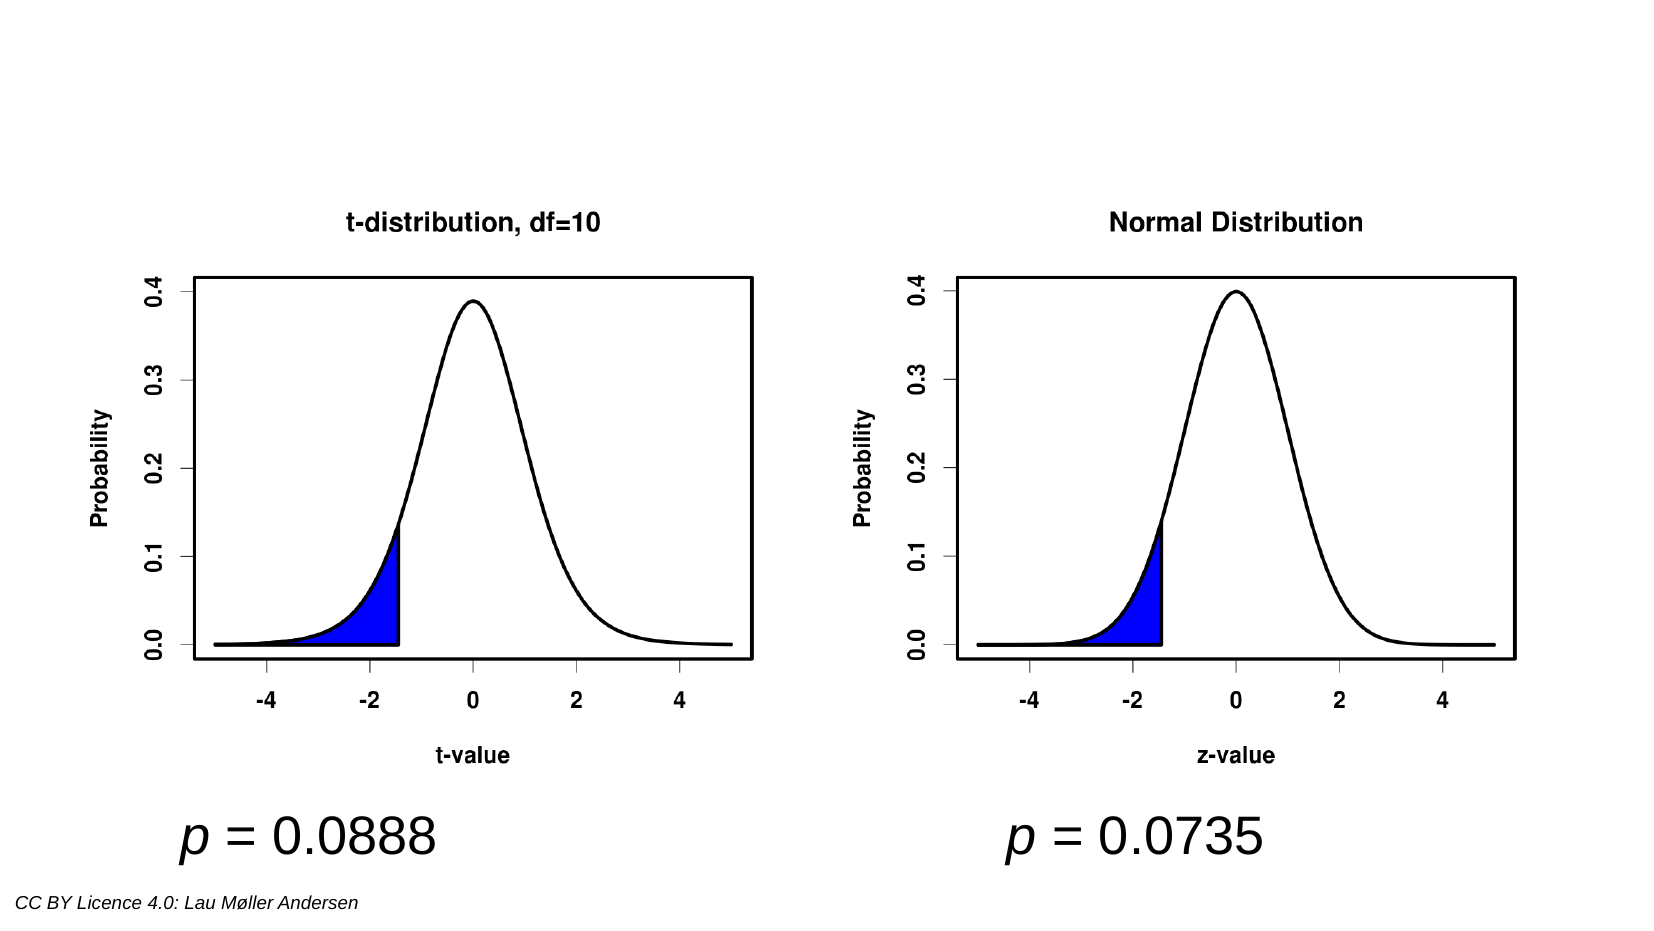

p = 0.0888
p = 0.0735
CC BY Licence 4.0: Lau Møller Andersen